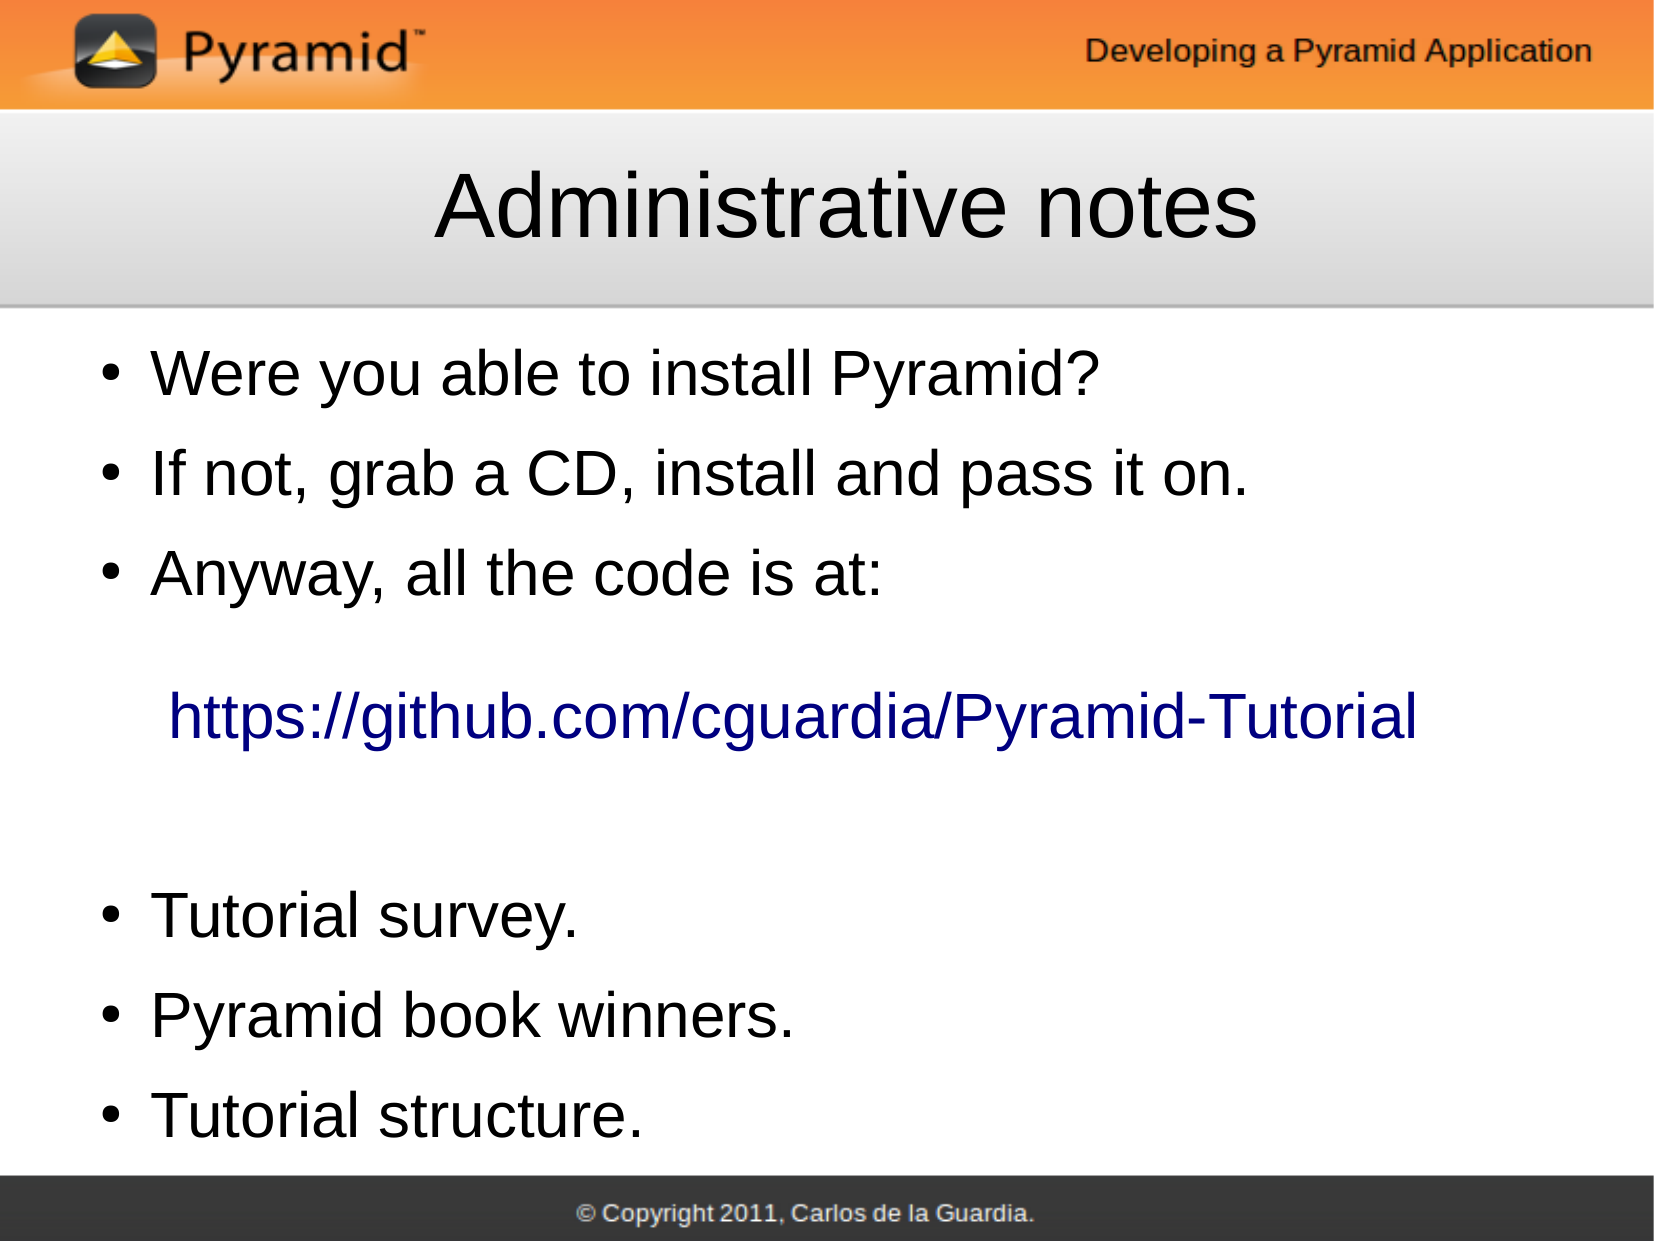

# Administrative notes
Were you able to install Pyramid?
If not, grab a CD, install and pass it on.
Anyway, all the code is at:
 https://github.com/cguardia/Pyramid-Tutorial
Tutorial survey.
Pyramid book winners.
Tutorial structure.